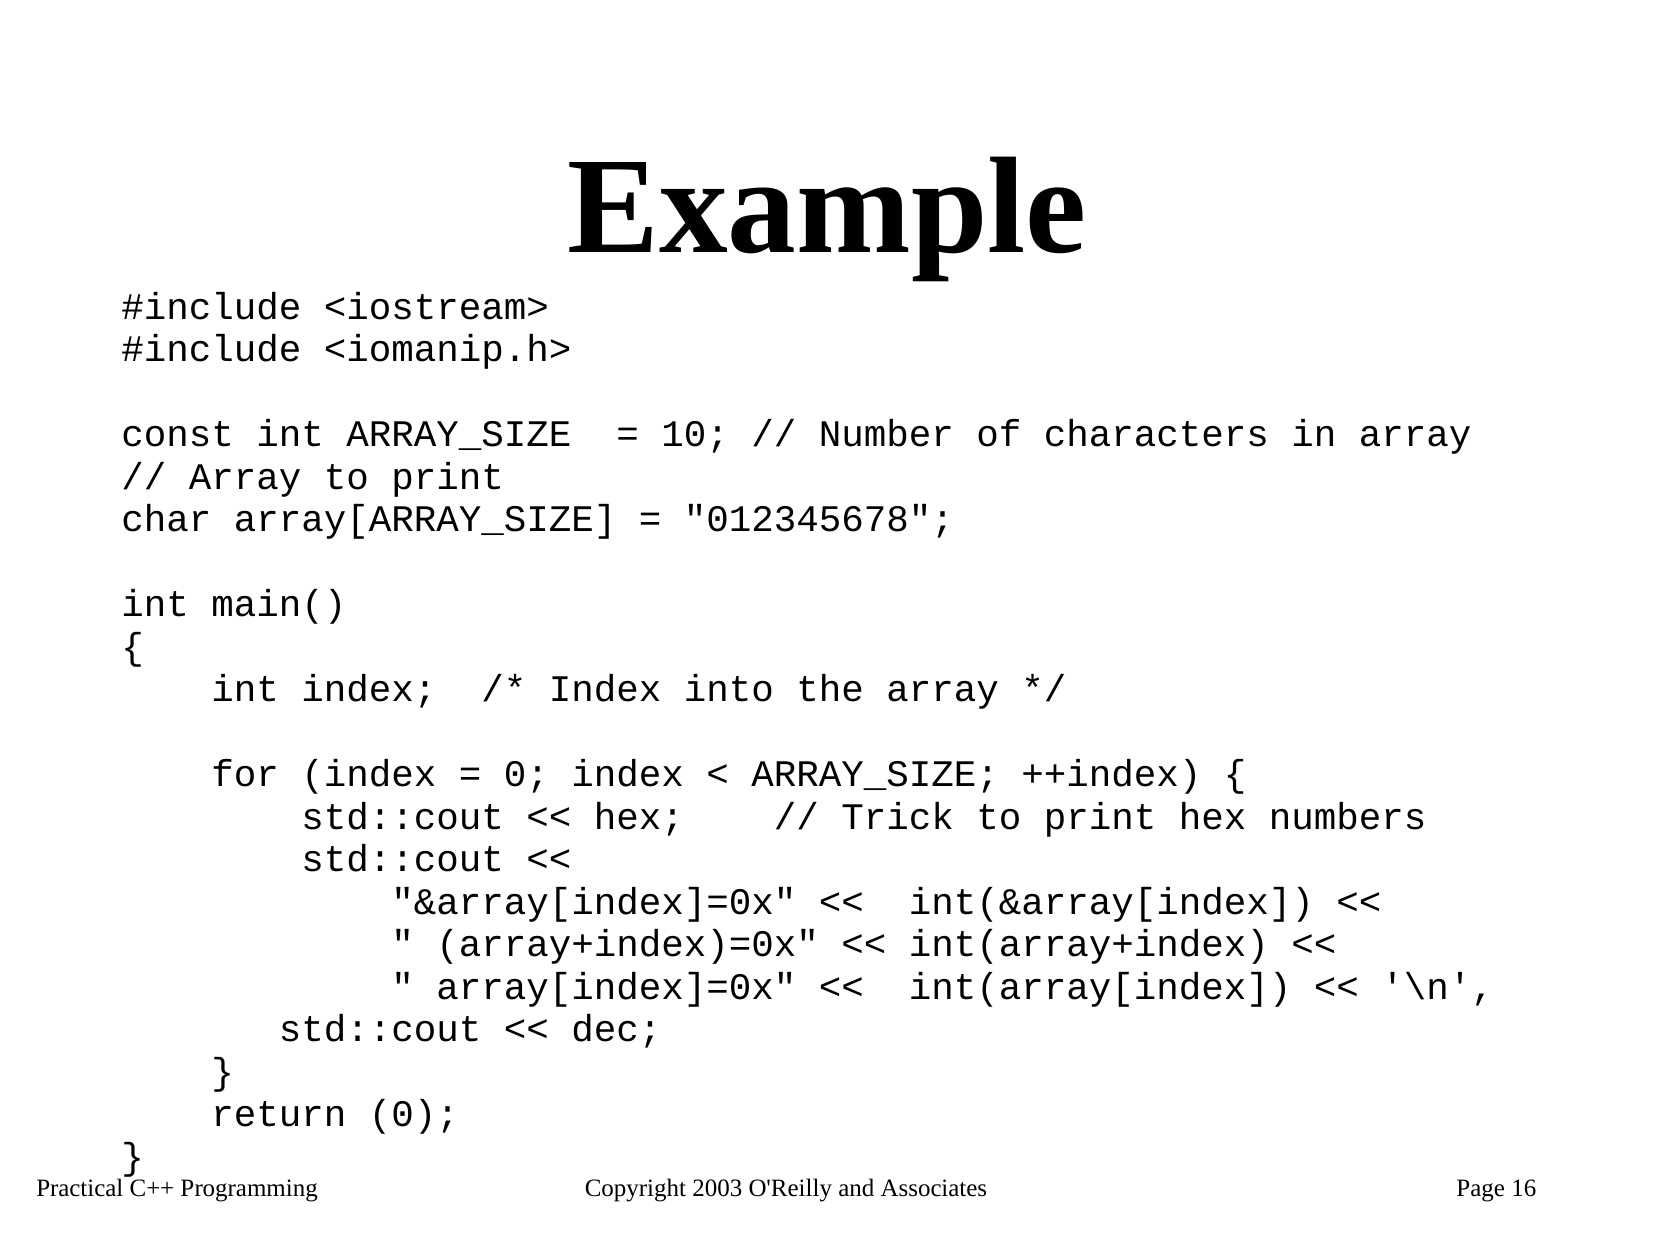

# Example
#include <iostream>
#include <iomanip.h>
const int ARRAY_SIZE  = 10; // Number of characters in array
// Array to print
char array[ARRAY_SIZE] = "012345678";
int main()
{
    int index;  /* Index into the array */
    for (index = 0; index < ARRAY_SIZE; ++index) {
        std::cout << hex;    // Trick to print hex numbers
        std::cout <<
            "&array[index]=0x" <<  int(&array[index]) <<
            " (array+index)=0x" << int(array+index) <<
            " array[index]=0x" <<  int(array[index]) << '\n',
       std::cout << dec;
    }
    return (0);
}